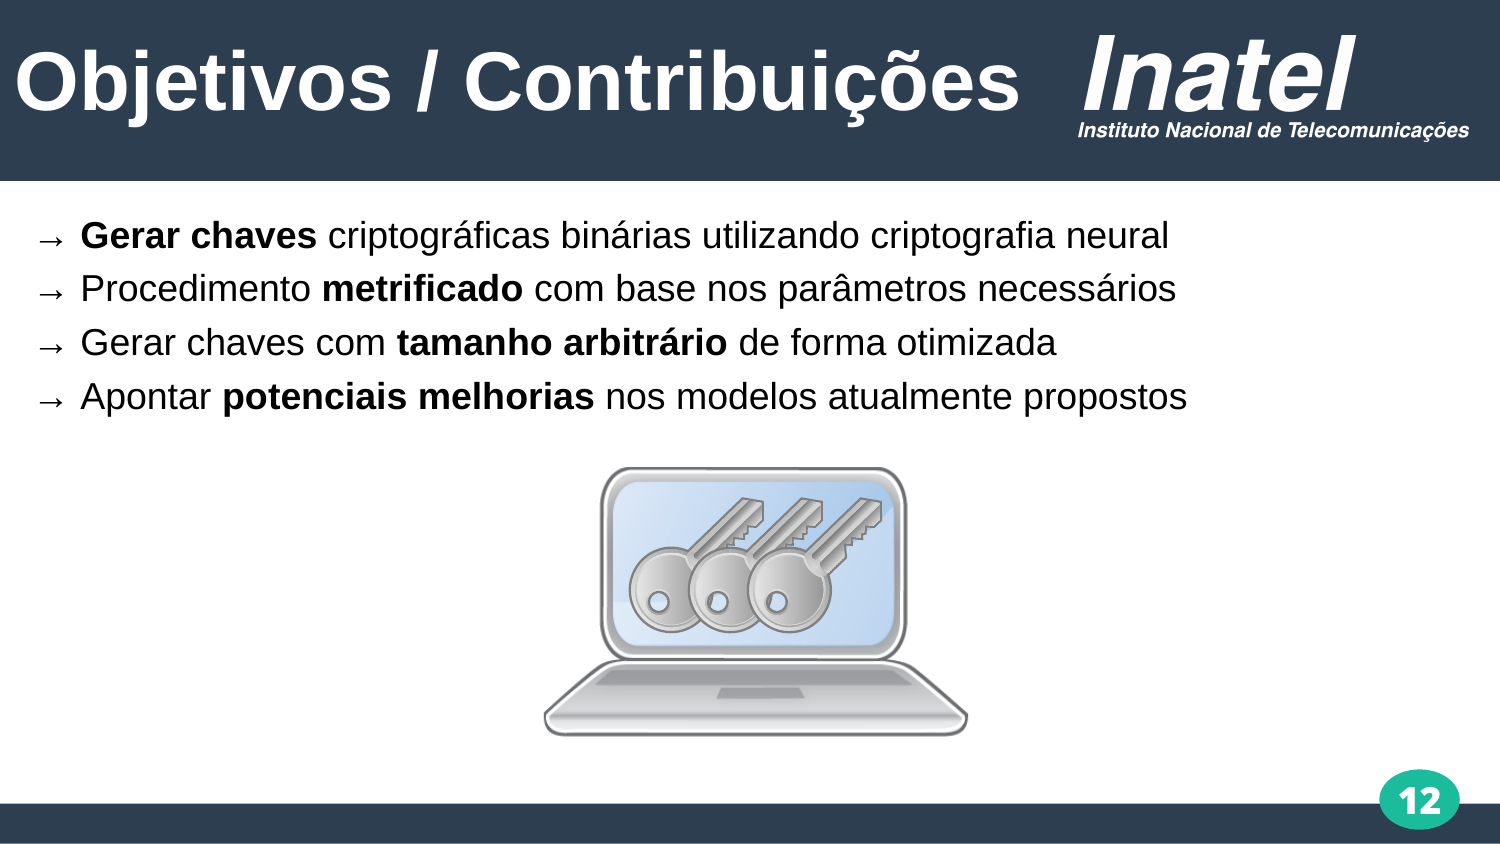

Objetivos / Contribuições
→ Gerar chaves criptográficas binárias utilizando criptografia neural
→ Procedimento metrificado com base nos parâmetros necessários
→ Gerar chaves com tamanho arbitrário de forma otimizada
→ Apontar potenciais melhorias nos modelos atualmente propostos
12